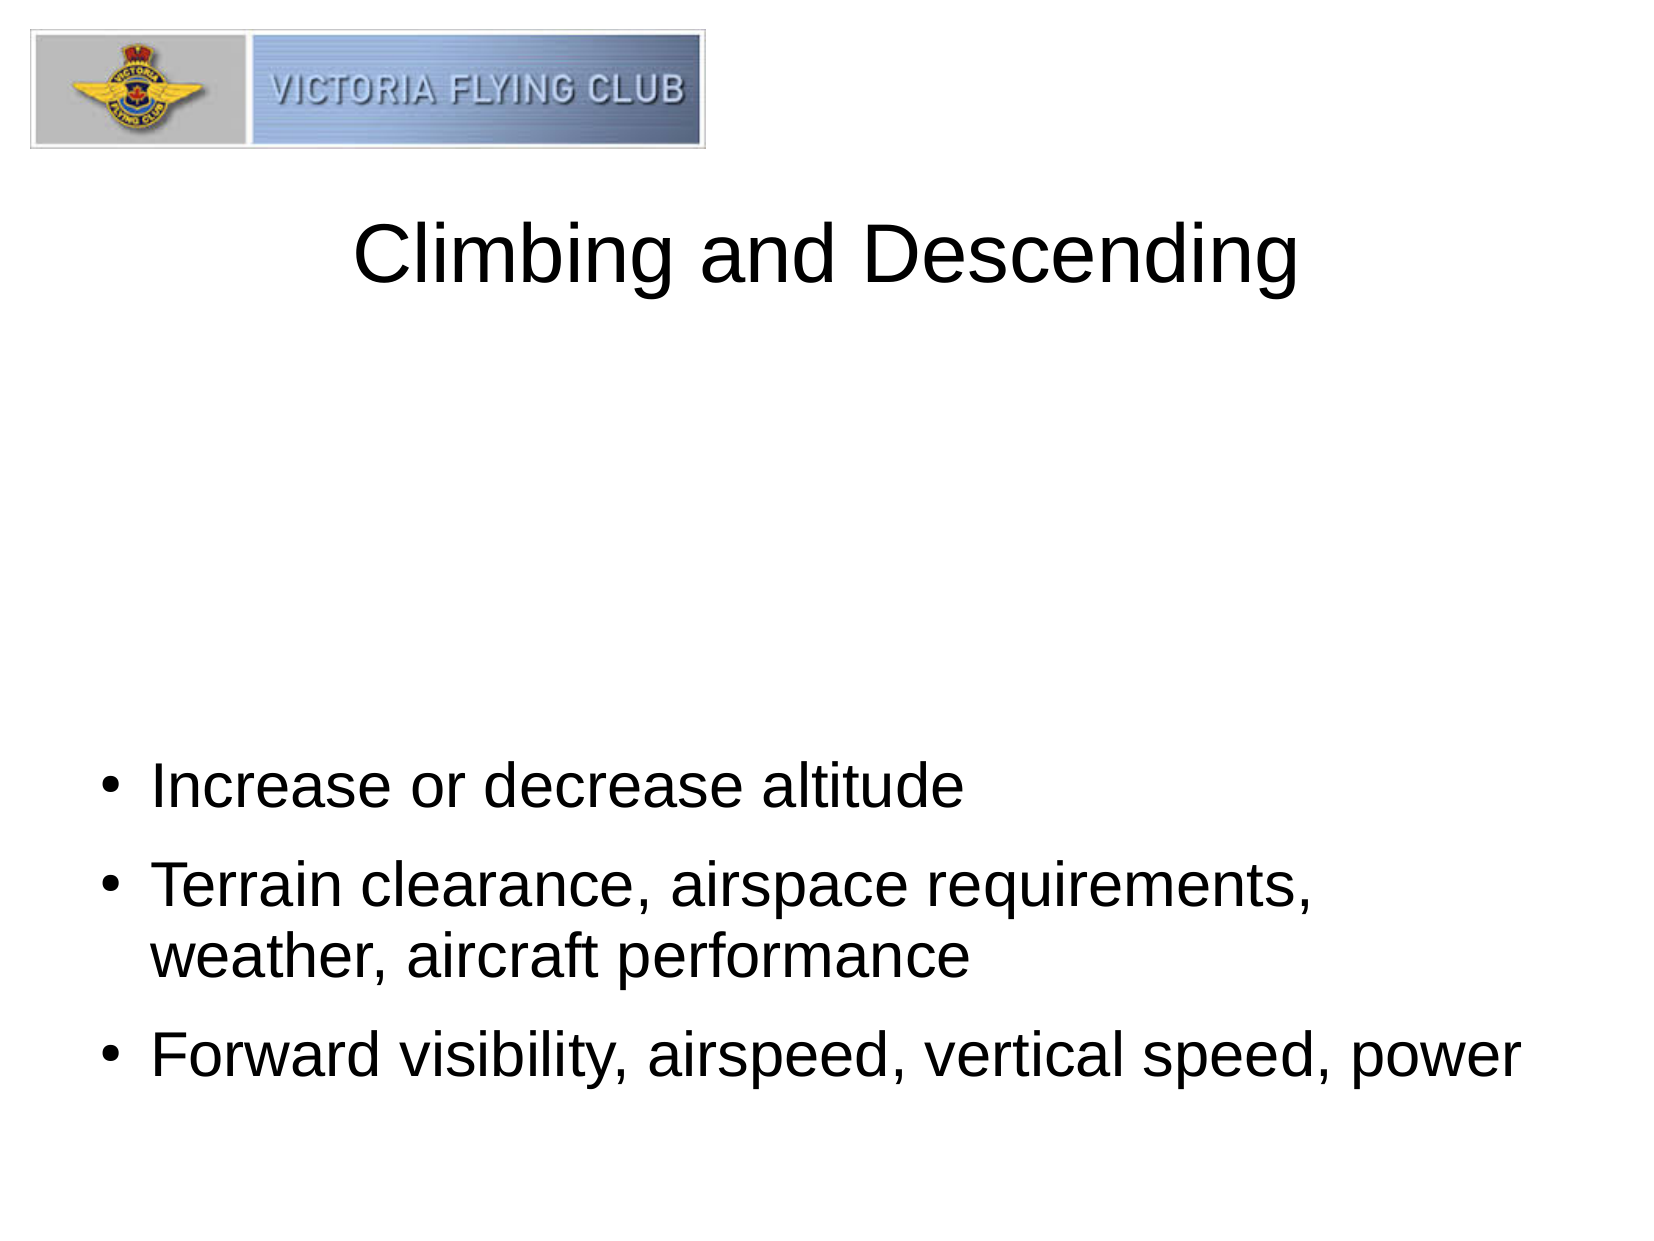

# Climbing and Descending
Increase or decrease altitude
Terrain clearance, airspace requirements, weather, aircraft performance
Forward visibility, airspeed, vertical speed, power